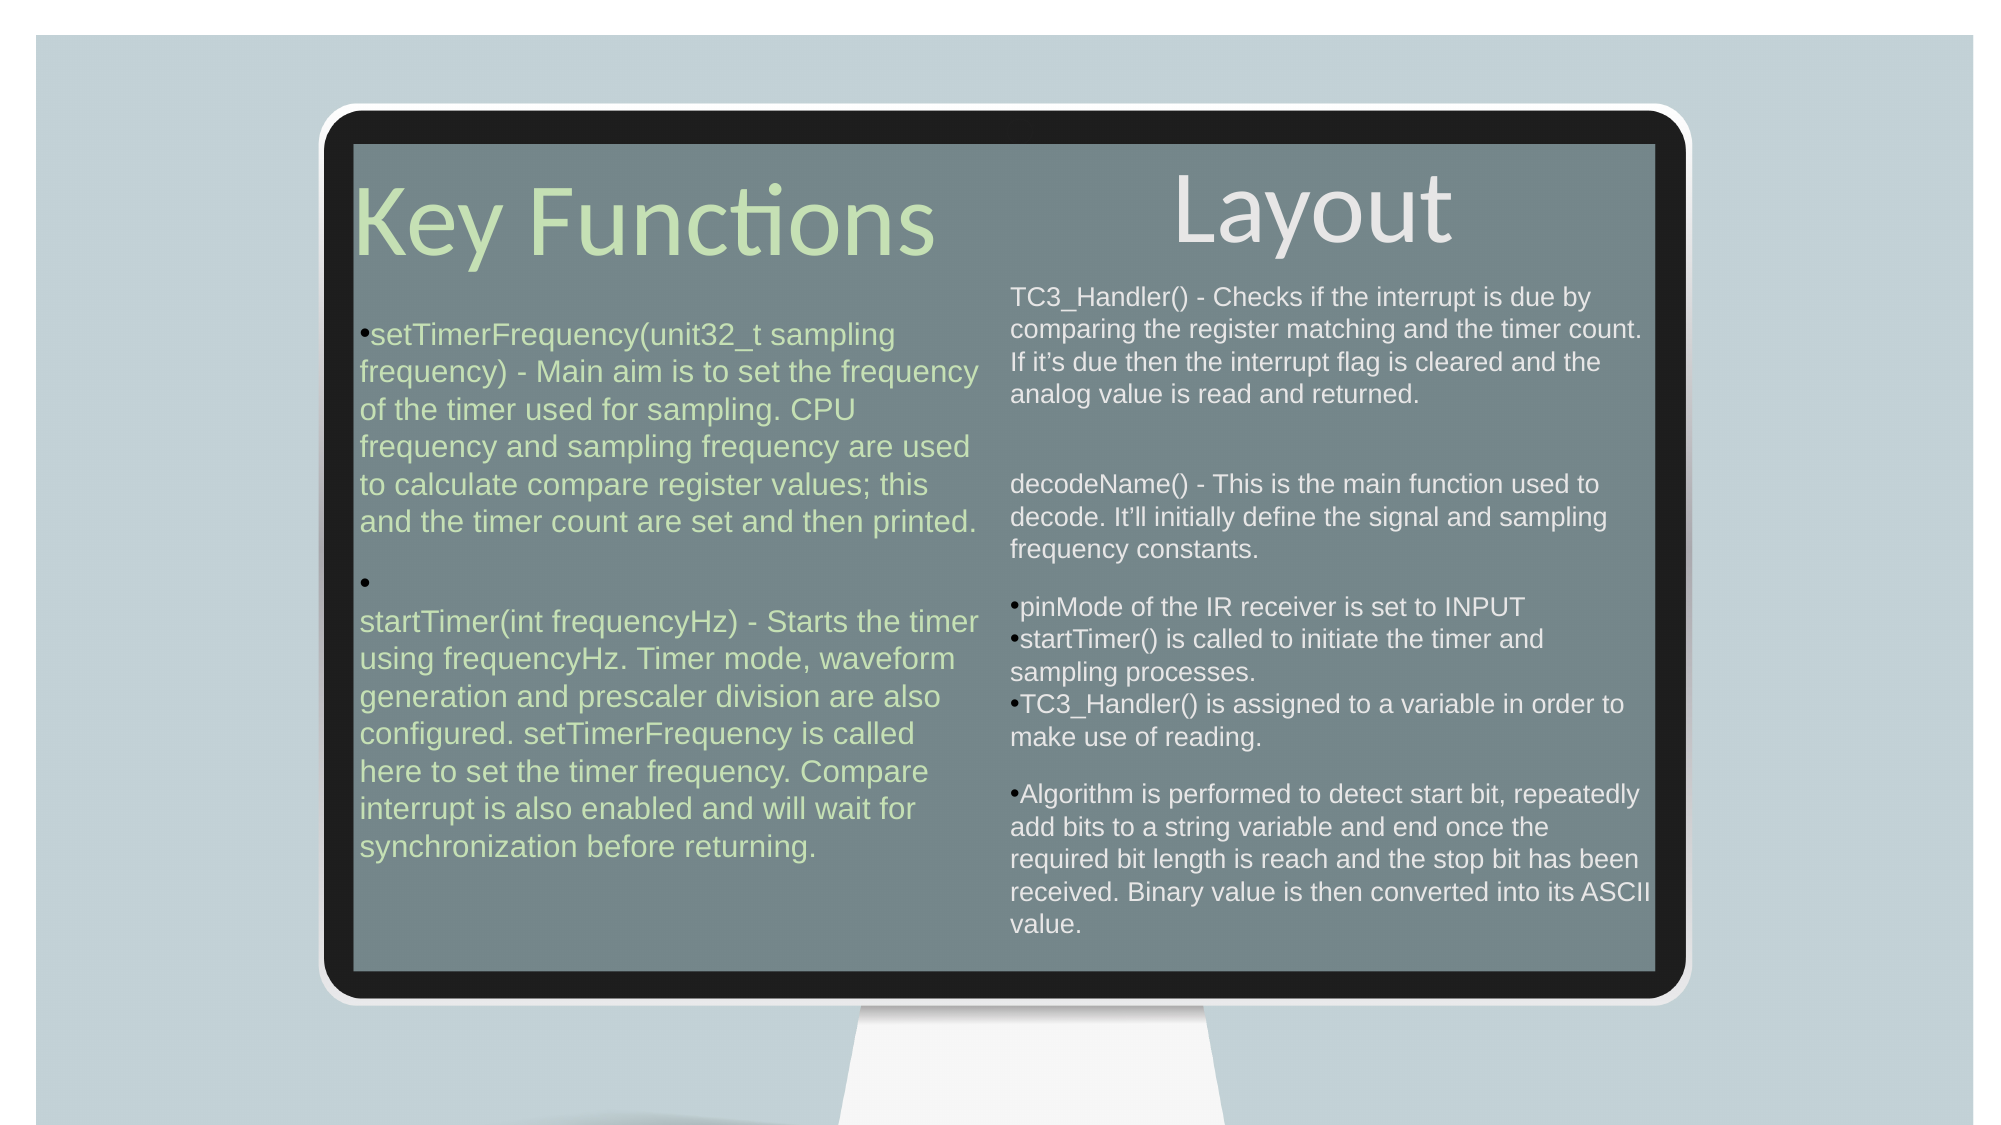

Layout
Key Functions
TC3_Handler() - Checks if the interrupt is due by comparing the register matching and the timer count. If it’s due then the interrupt flag is cleared and the analog value is read and returned.
decodeName() - This is the main function used to decode. It’ll initially define the signal and sampling frequency constants.
pinMode of the IR receiver is set to INPUT
startTimer() is called to initiate the timer and sampling processes.
TC3_Handler() is assigned to a variable in order to make use of reading.
Algorithm is performed to detect start bit, repeatedly add bits to a string variable and end once the required bit length is reach and the stop bit has been received. Binary value is then converted into its ASCII value.
setTimerFrequency(unit32_t sampling frequency) - Main aim is to set the frequency of the timer used for sampling. CPU frequency and sampling frequency are used to calculate compare register values; this and the timer count are set and then printed.
startTimer(int frequencyHz) - Starts the timer using frequencyHz. Timer mode, waveform generation and prescaler division are also configured. setTimerFrequency is called here to set the timer frequency. Compare interrupt is also enabled and will wait for synchronization before returning.